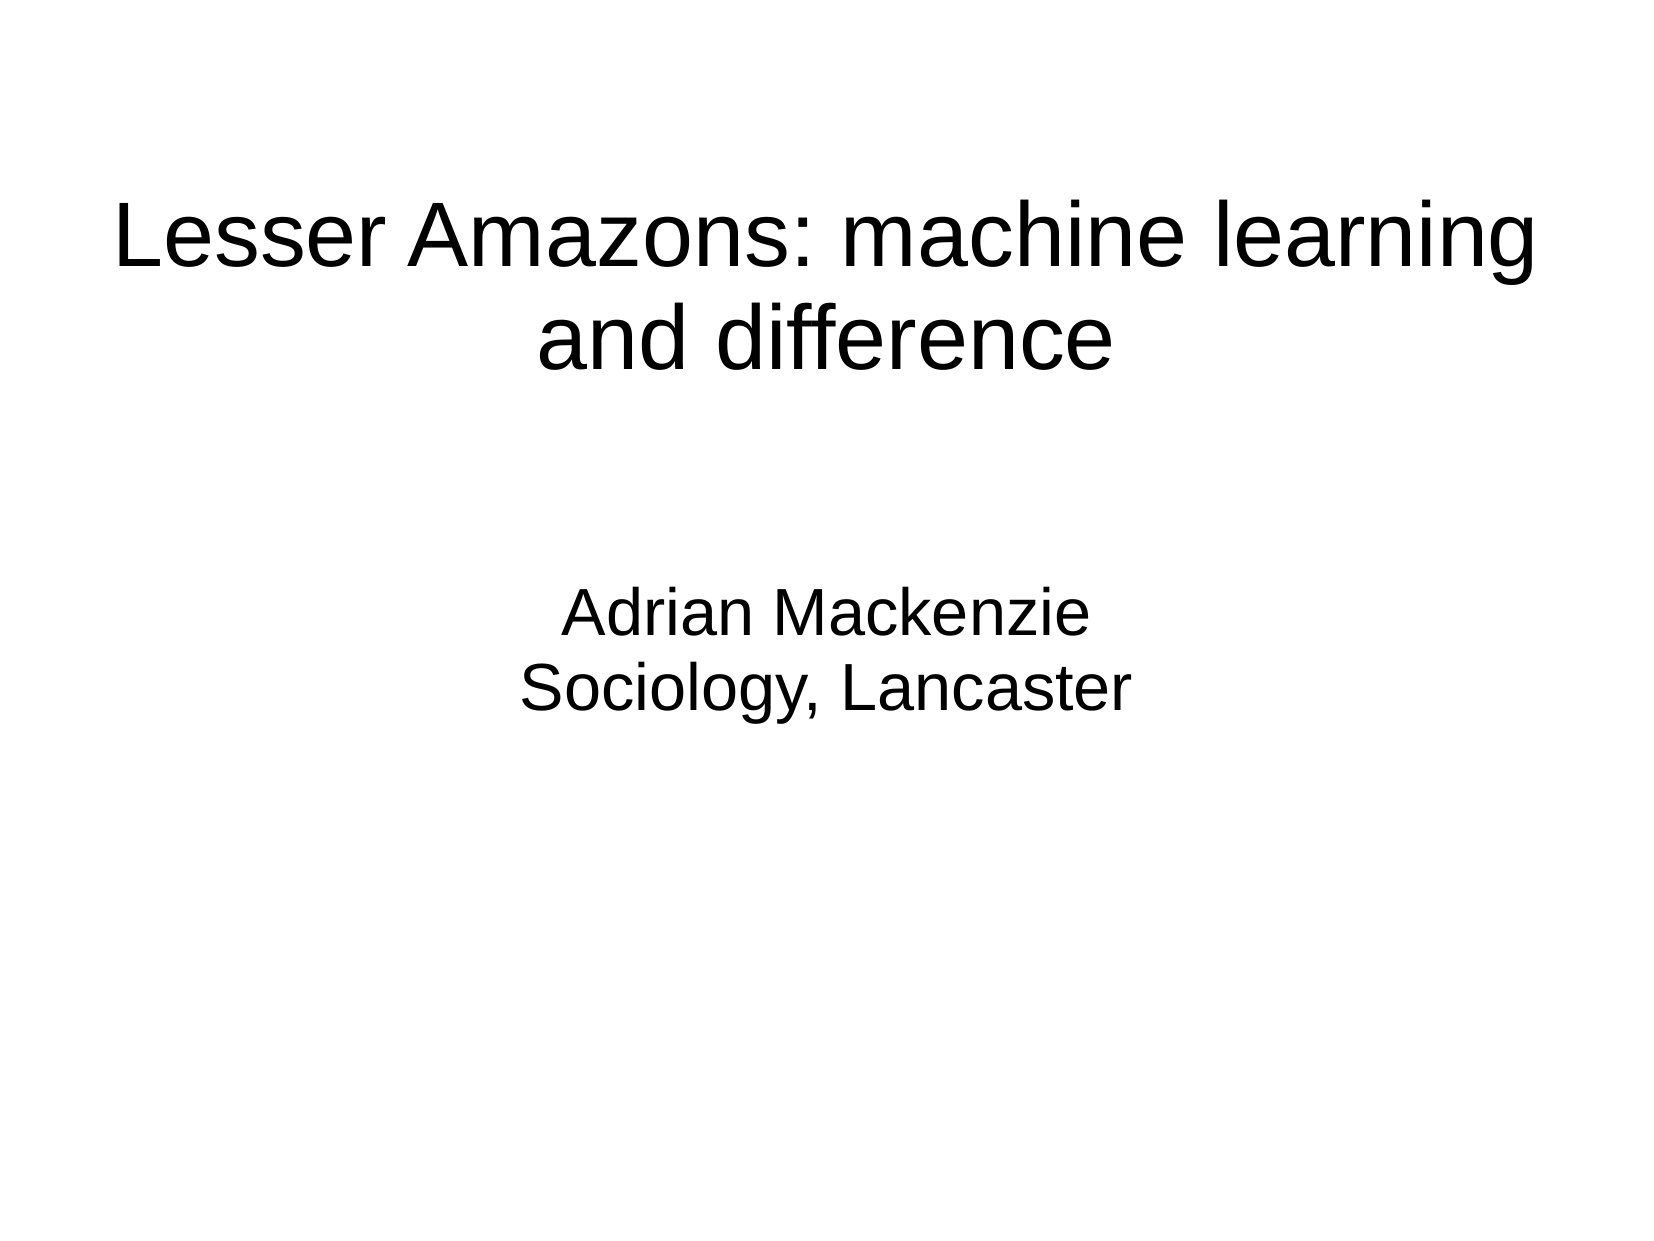

# Lesser Amazons: machine learning and difference
Adrian Mackenzie
Sociology, Lancaster